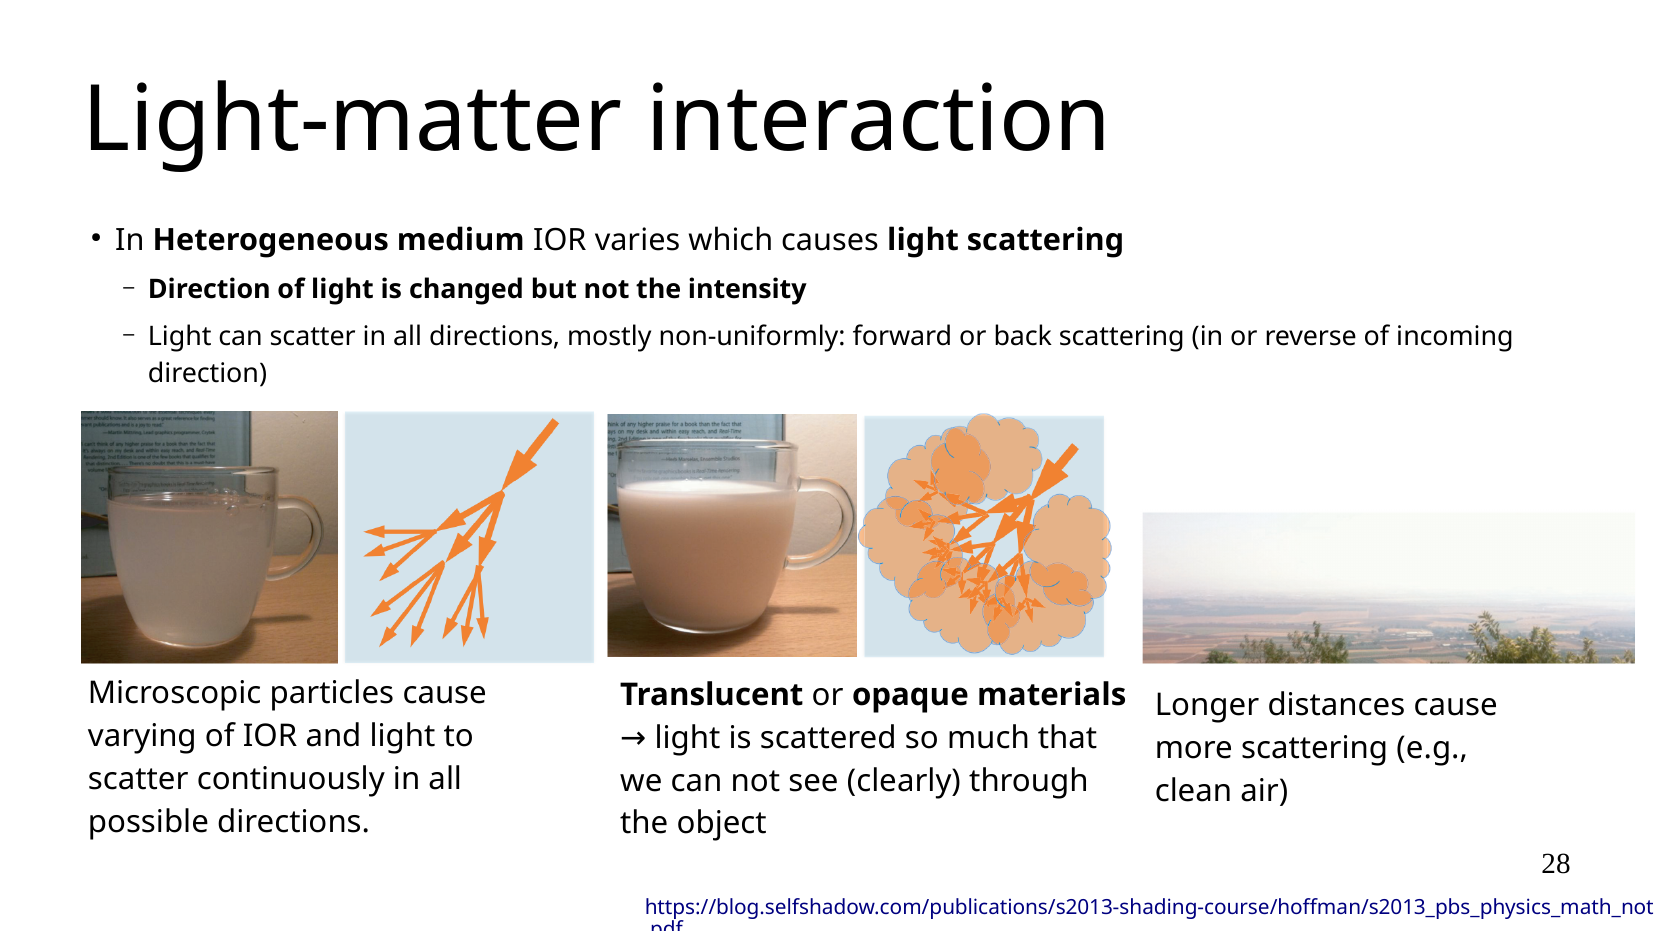

# Light-matter interaction
In Heterogeneous medium IOR varies which causes light scattering
Direction of light is changed but not the intensity
Light can scatter in all directions, mostly non-uniformly: forward or back scattering (in or reverse of incoming direction)
Microscopic particles cause varying of IOR and light to scatter continuously in all possible directions.
Translucent or opaque materials → light is scattered so much that we can not see (clearly) through the object
Longer distances cause more scattering (e.g., clean air)
28
https://blog.selfshadow.com/publications/s2013-shading-course/hoffman/s2013_pbs_physics_math_notes.pdf